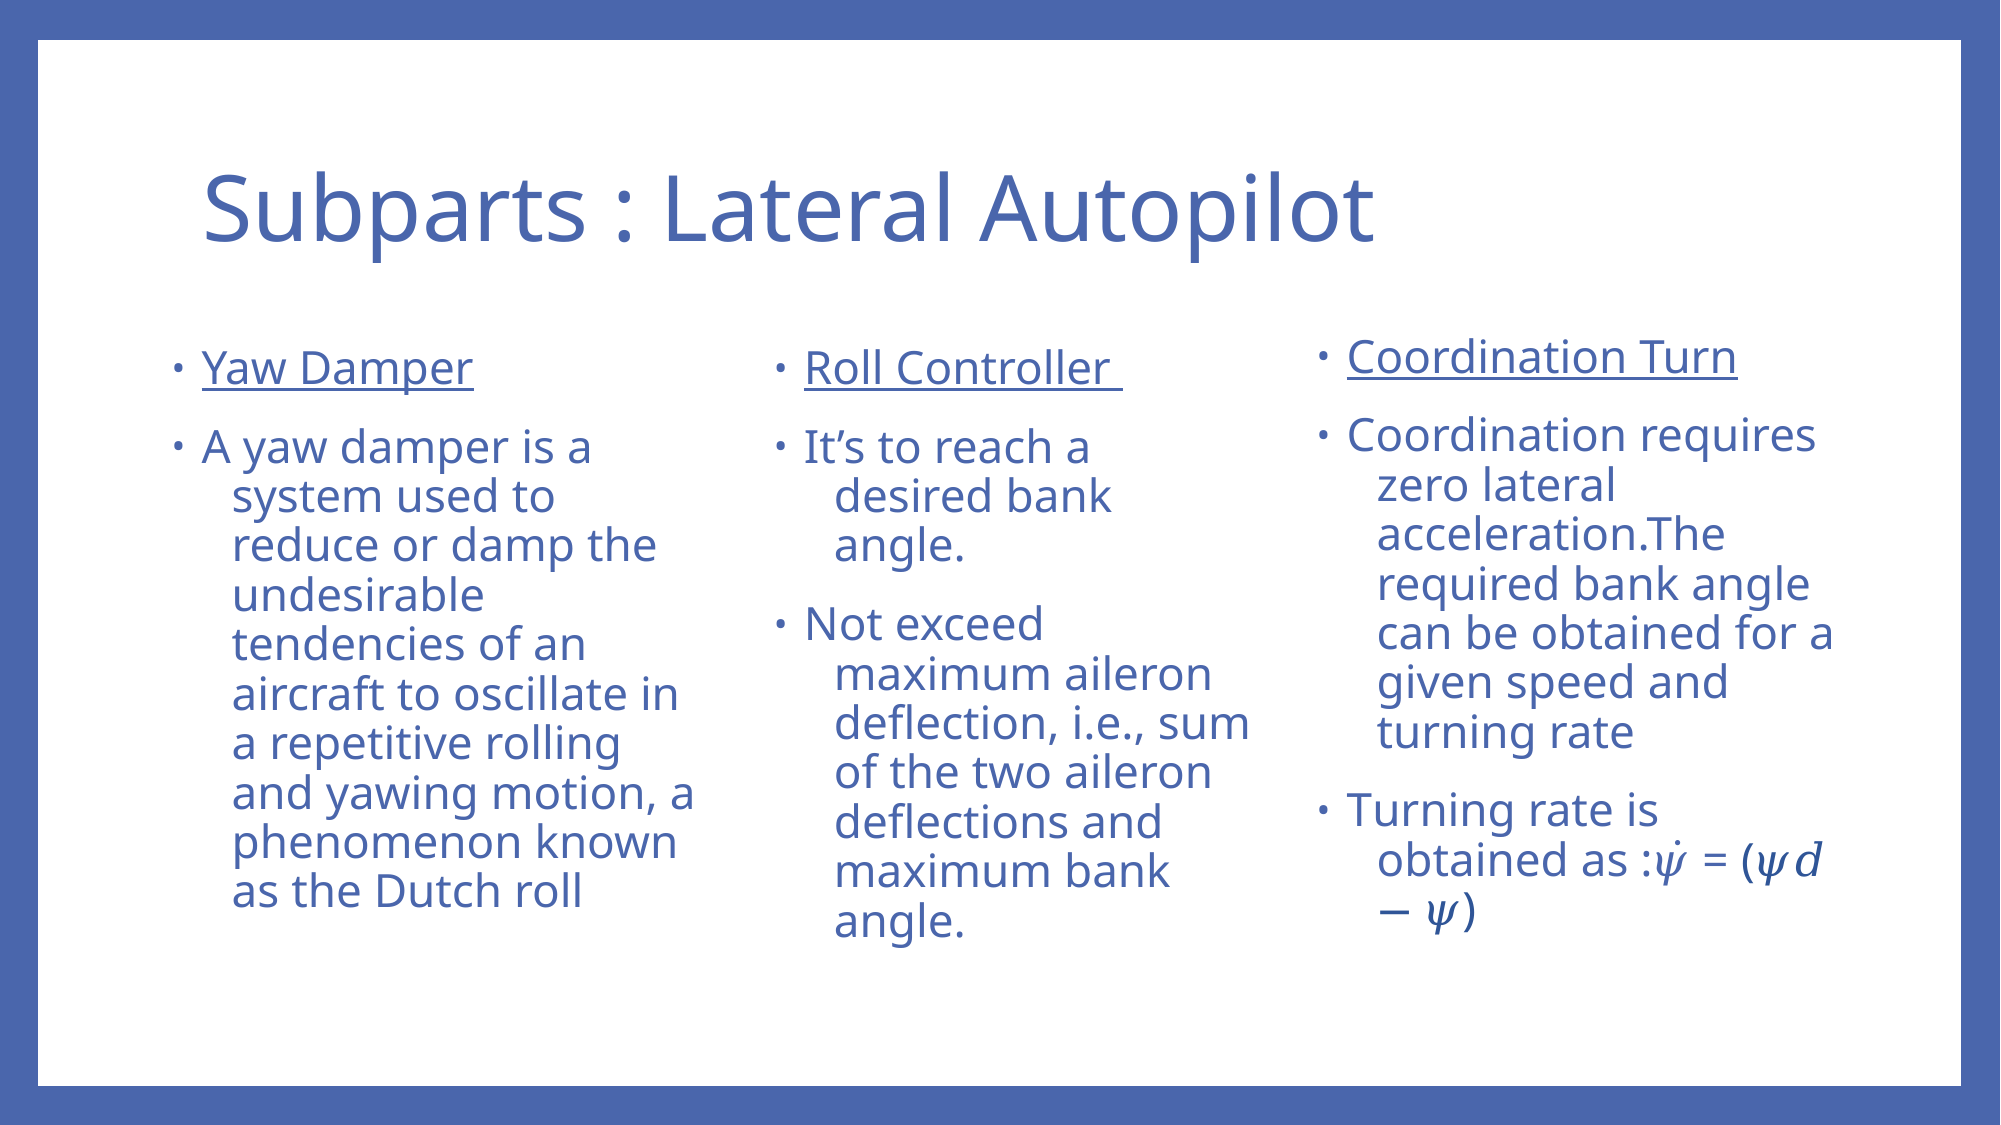

# Subparts : Lateral Autopilot
Coordination Turn
Coordination requires zero lateral acceleration.The required bank angle can be obtained for a given speed and turning rate
Turning rate is obtained as :𝜓̇ = (𝜓𝑑 − 𝜓)
Yaw Damper
A yaw damper is a system used to reduce or damp the undesirable tendencies of an aircraft to oscillate in a repetitive rolling and yawing motion, a phenomenon known as the Dutch roll
Roll Controller
It’s to reach a desired bank angle.
Not exceed maximum aileron deflection, i.e., sum of the two aileron deflections and maximum bank angle.